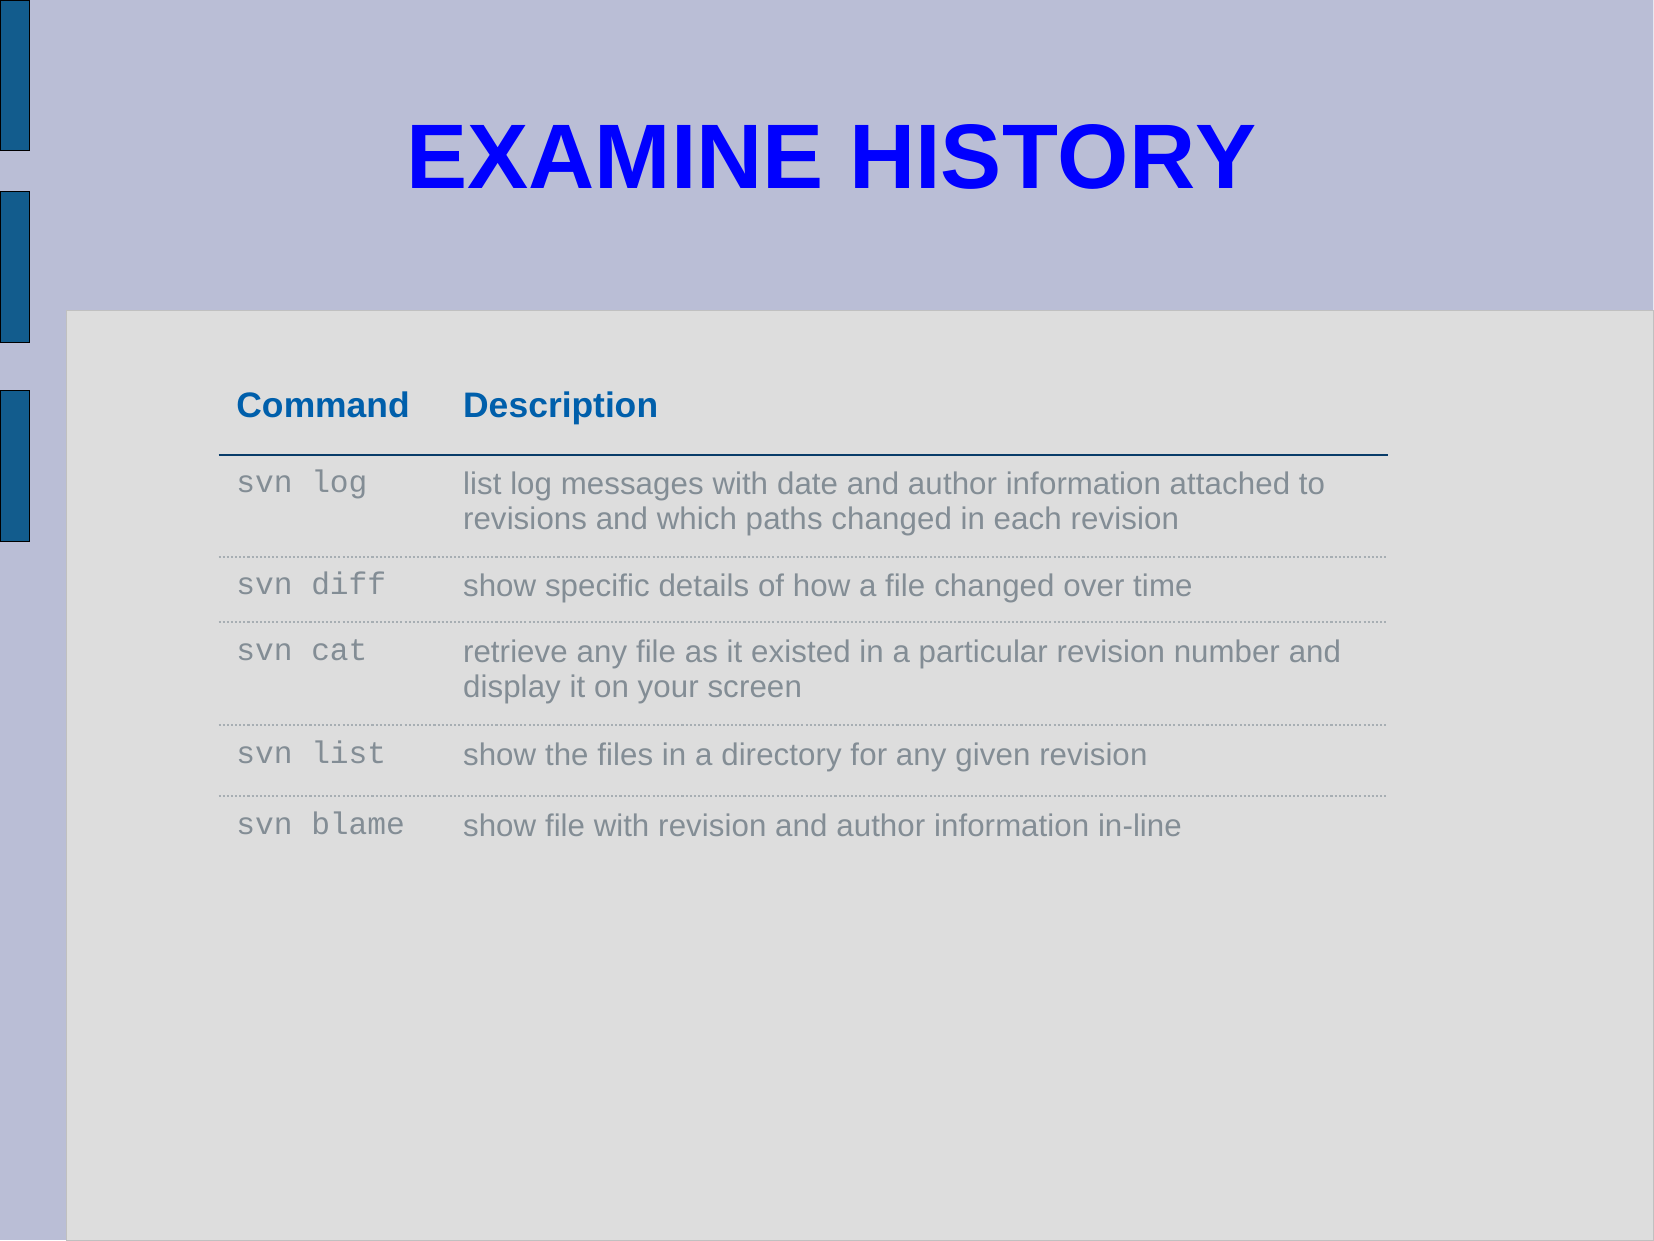

# EXAMINE HISTORY
Command
Description
svn log
list log messages with date and author information attached to revisions and which paths changed in each revision
svn diff
show specific details of how a file changed over time
svn cat
retrieve any file as it existed in a particular revision number and display it on your screen
svn list
show the files in a directory for any given revision
svn blame
show file with revision and author information in-line